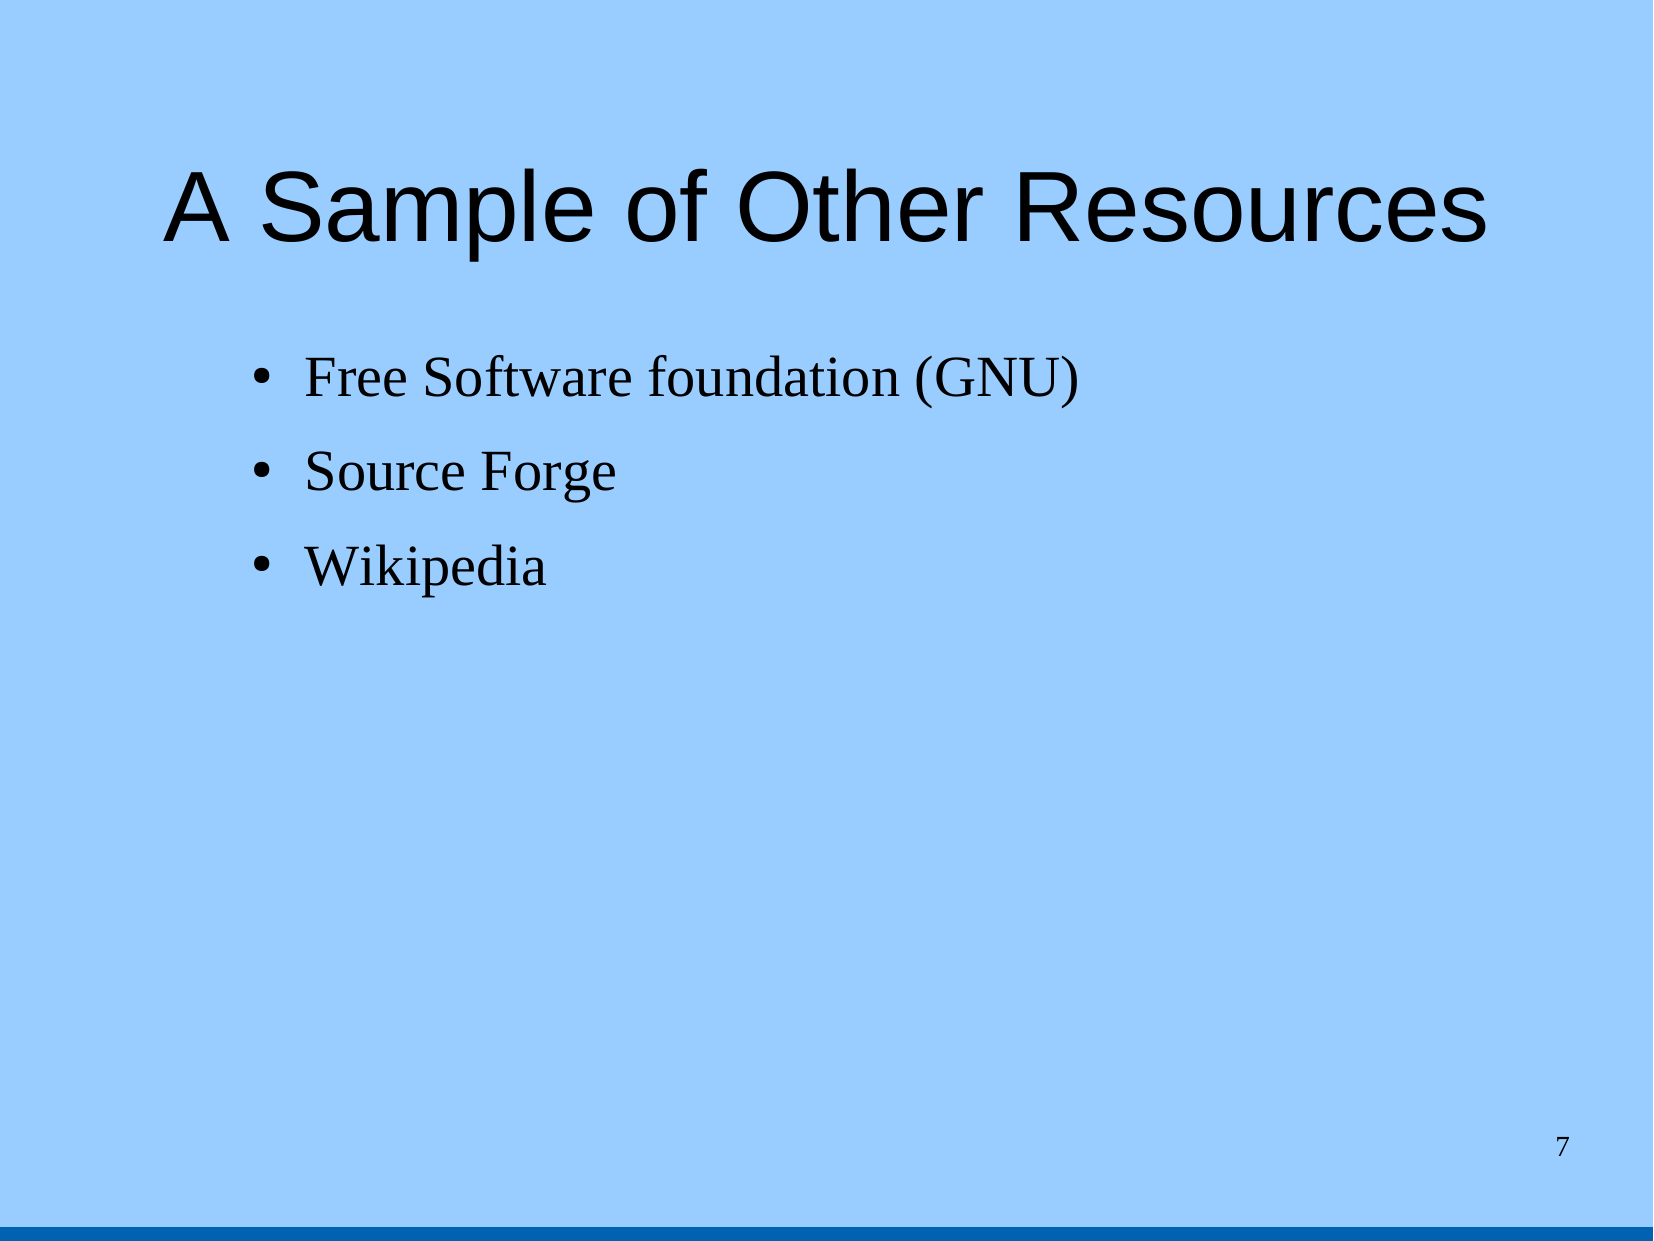

# A Sample of Other Resources
Free Software foundation (GNU)
Source Forge
Wikipedia
7